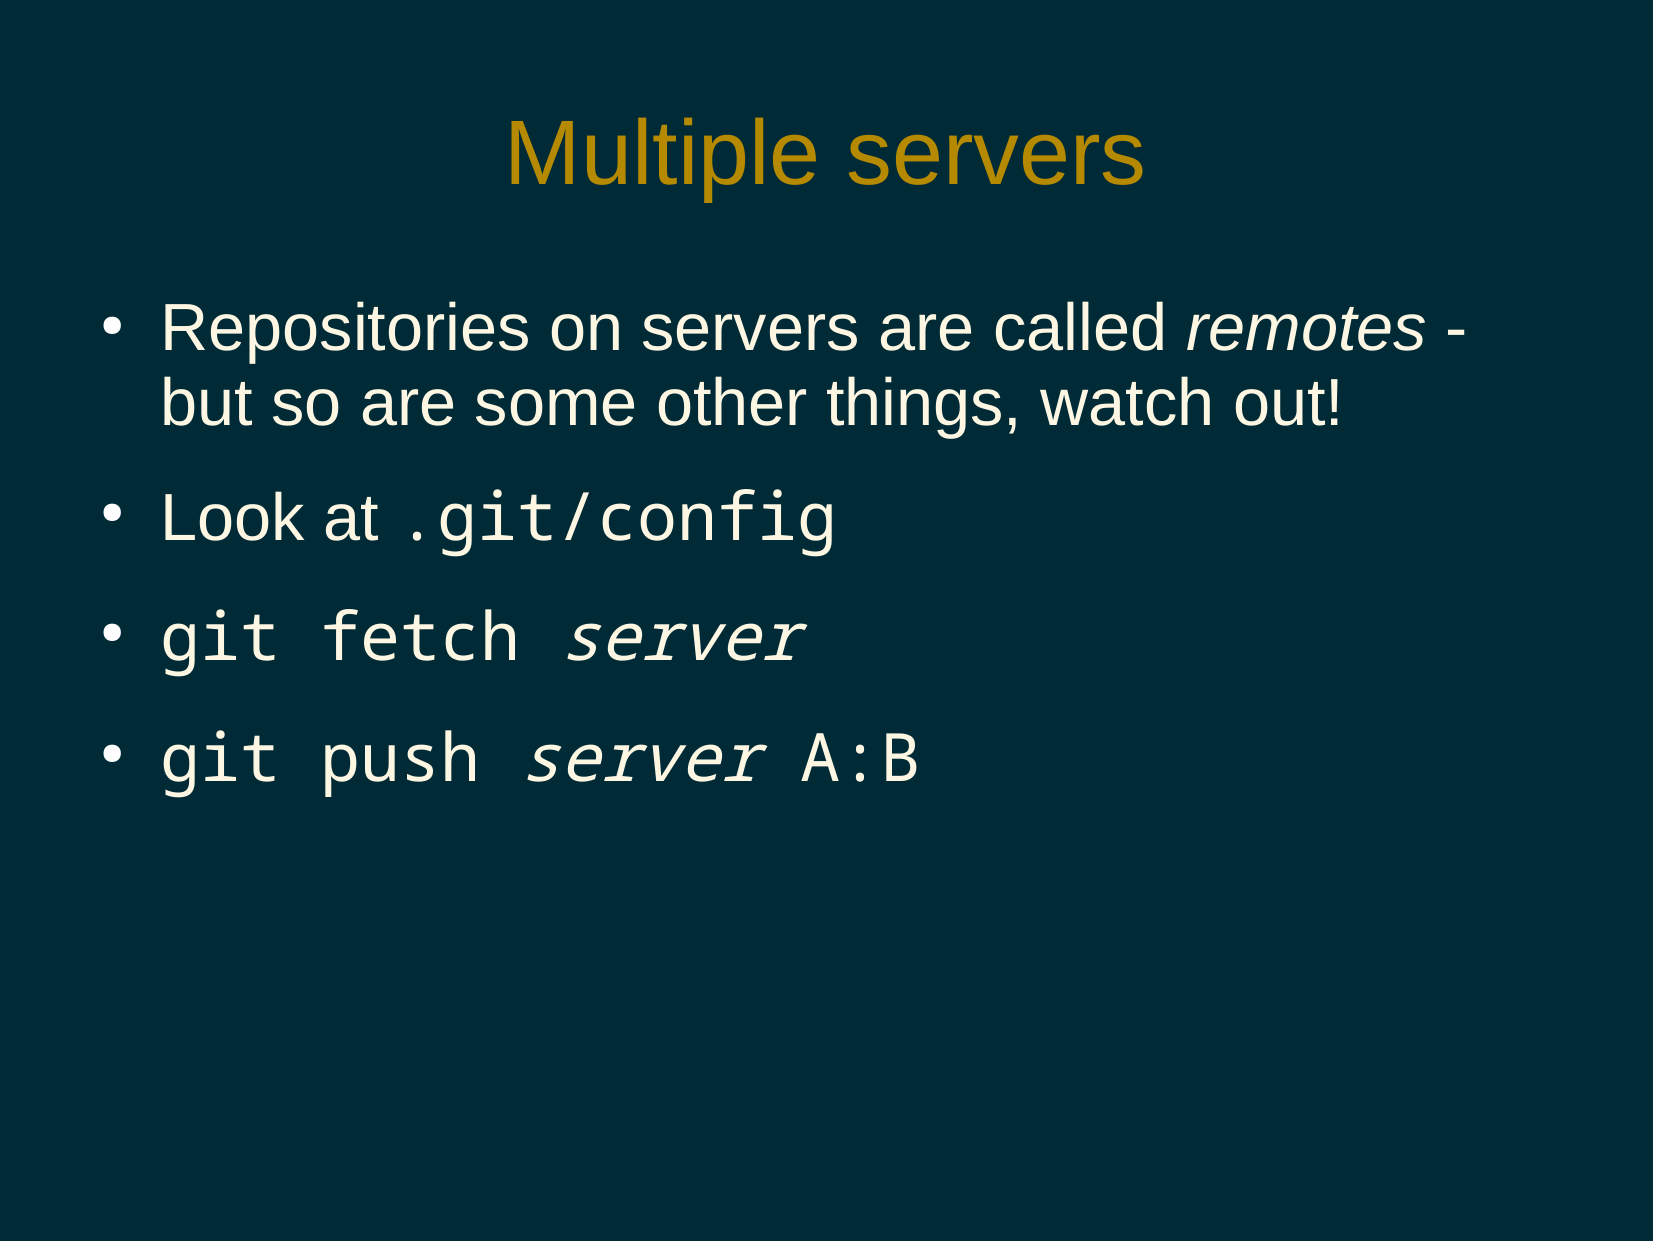

# Multiple servers
Repositories on servers are called remotes - but so are some other things, watch out!
Look at .git/config
git fetch server
git push server A:B